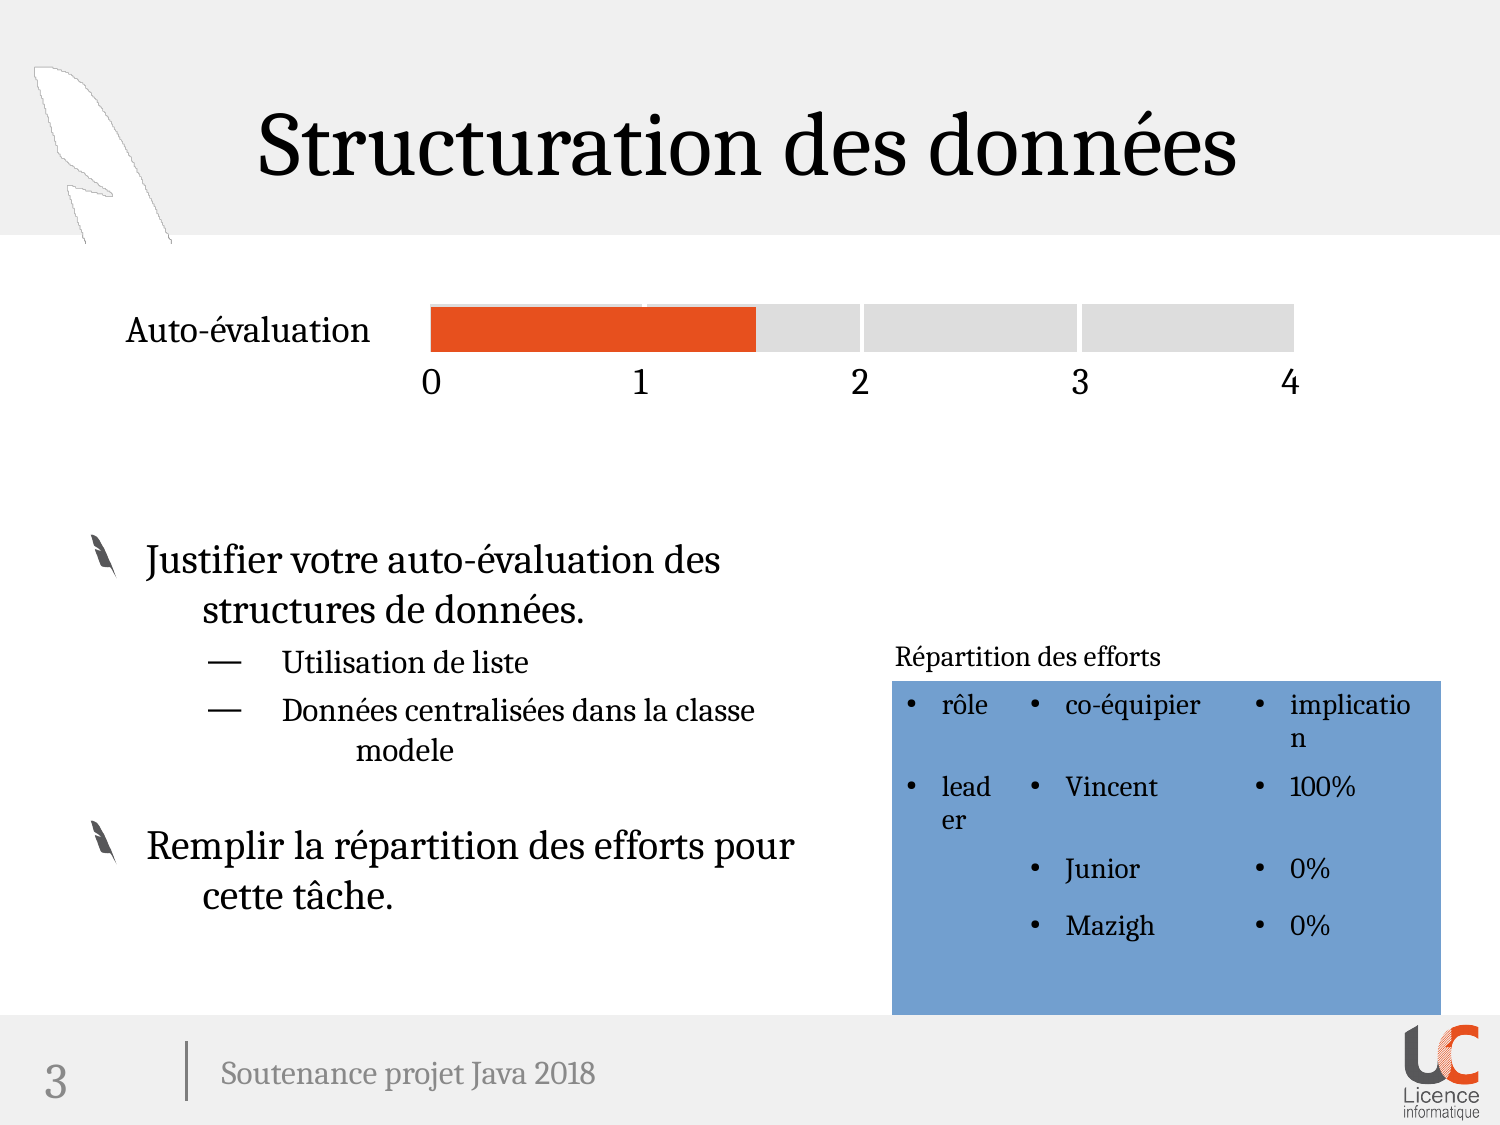

Structuration des données
# Justifier votre auto-évaluation des structures de données.
Utilisation de liste
Données centralisées dans la classe modele
Remplir la répartition des efforts pour cette tâche.
Répartition des efforts
| rôle | co-équipier | implication |
| --- | --- | --- |
| leader | Vincent | 100% |
| | Junior | 0% |
| | Mazigh | 0% |
| | | |
Soutenance projet Java 2018